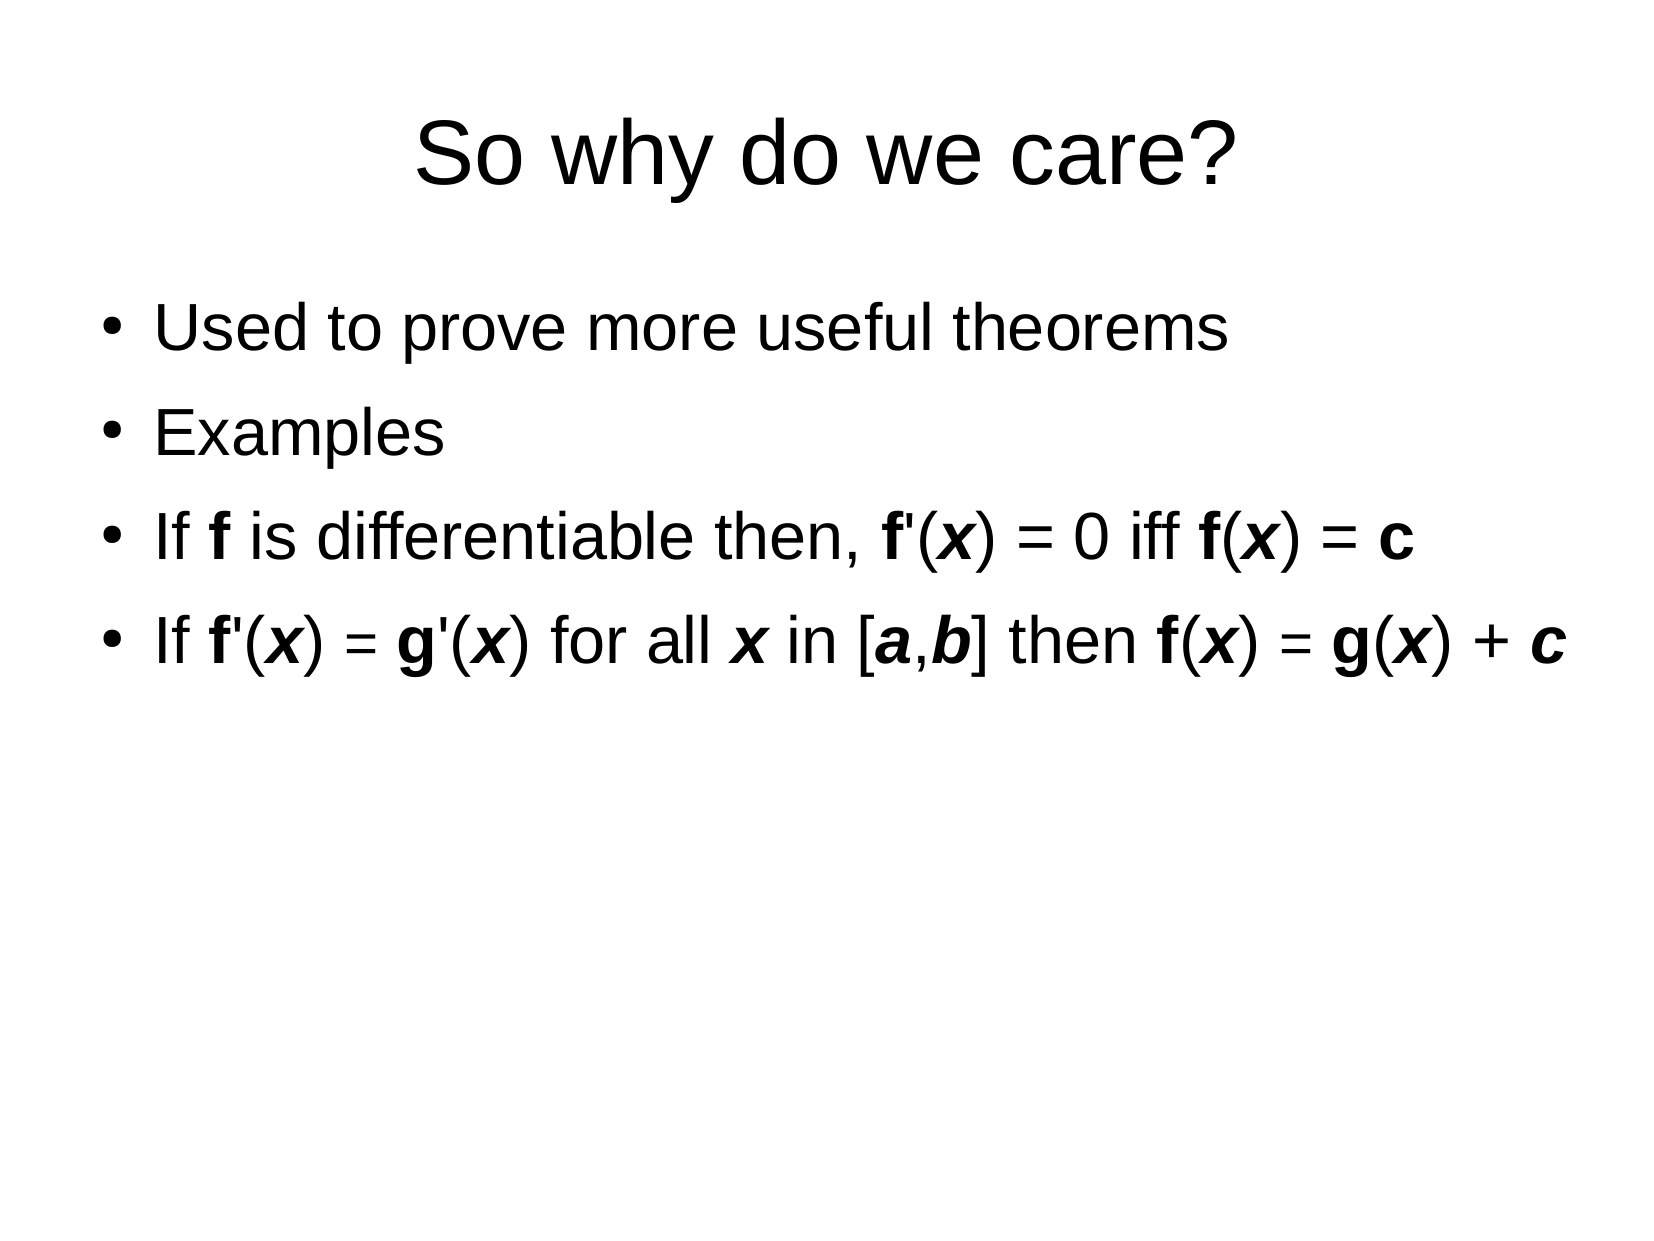

# So why do we care?
Used to prove more useful theorems
Examples
If f is differentiable then, f'(x) = 0 iff f(x) = c
If f'(x) = g'(x) for all x in [a,b] then f(x) = g(x) + c